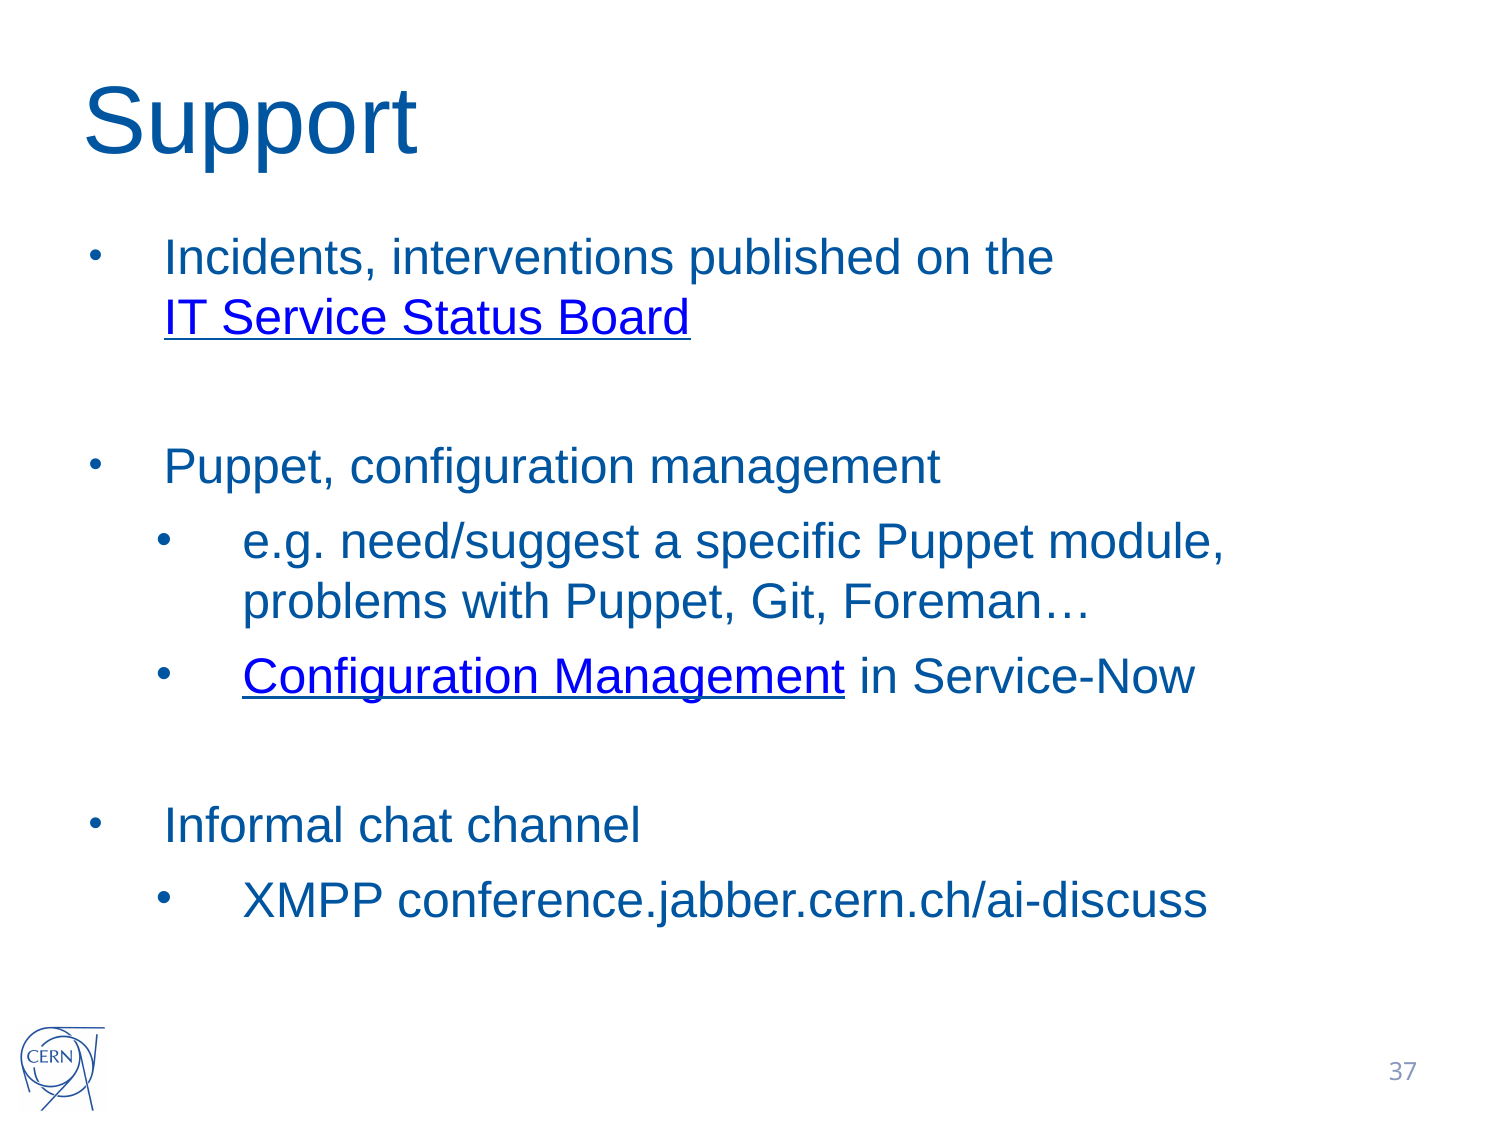

# Support
Incidents, interventions published on the IT Service Status Board
Puppet, configuration management
e.g. need/suggest a specific Puppet module, problems with Puppet, Git, Foreman…
Configuration Management in Service-Now
Informal chat channel
XMPP conference.jabber.cern.ch/ai-discuss